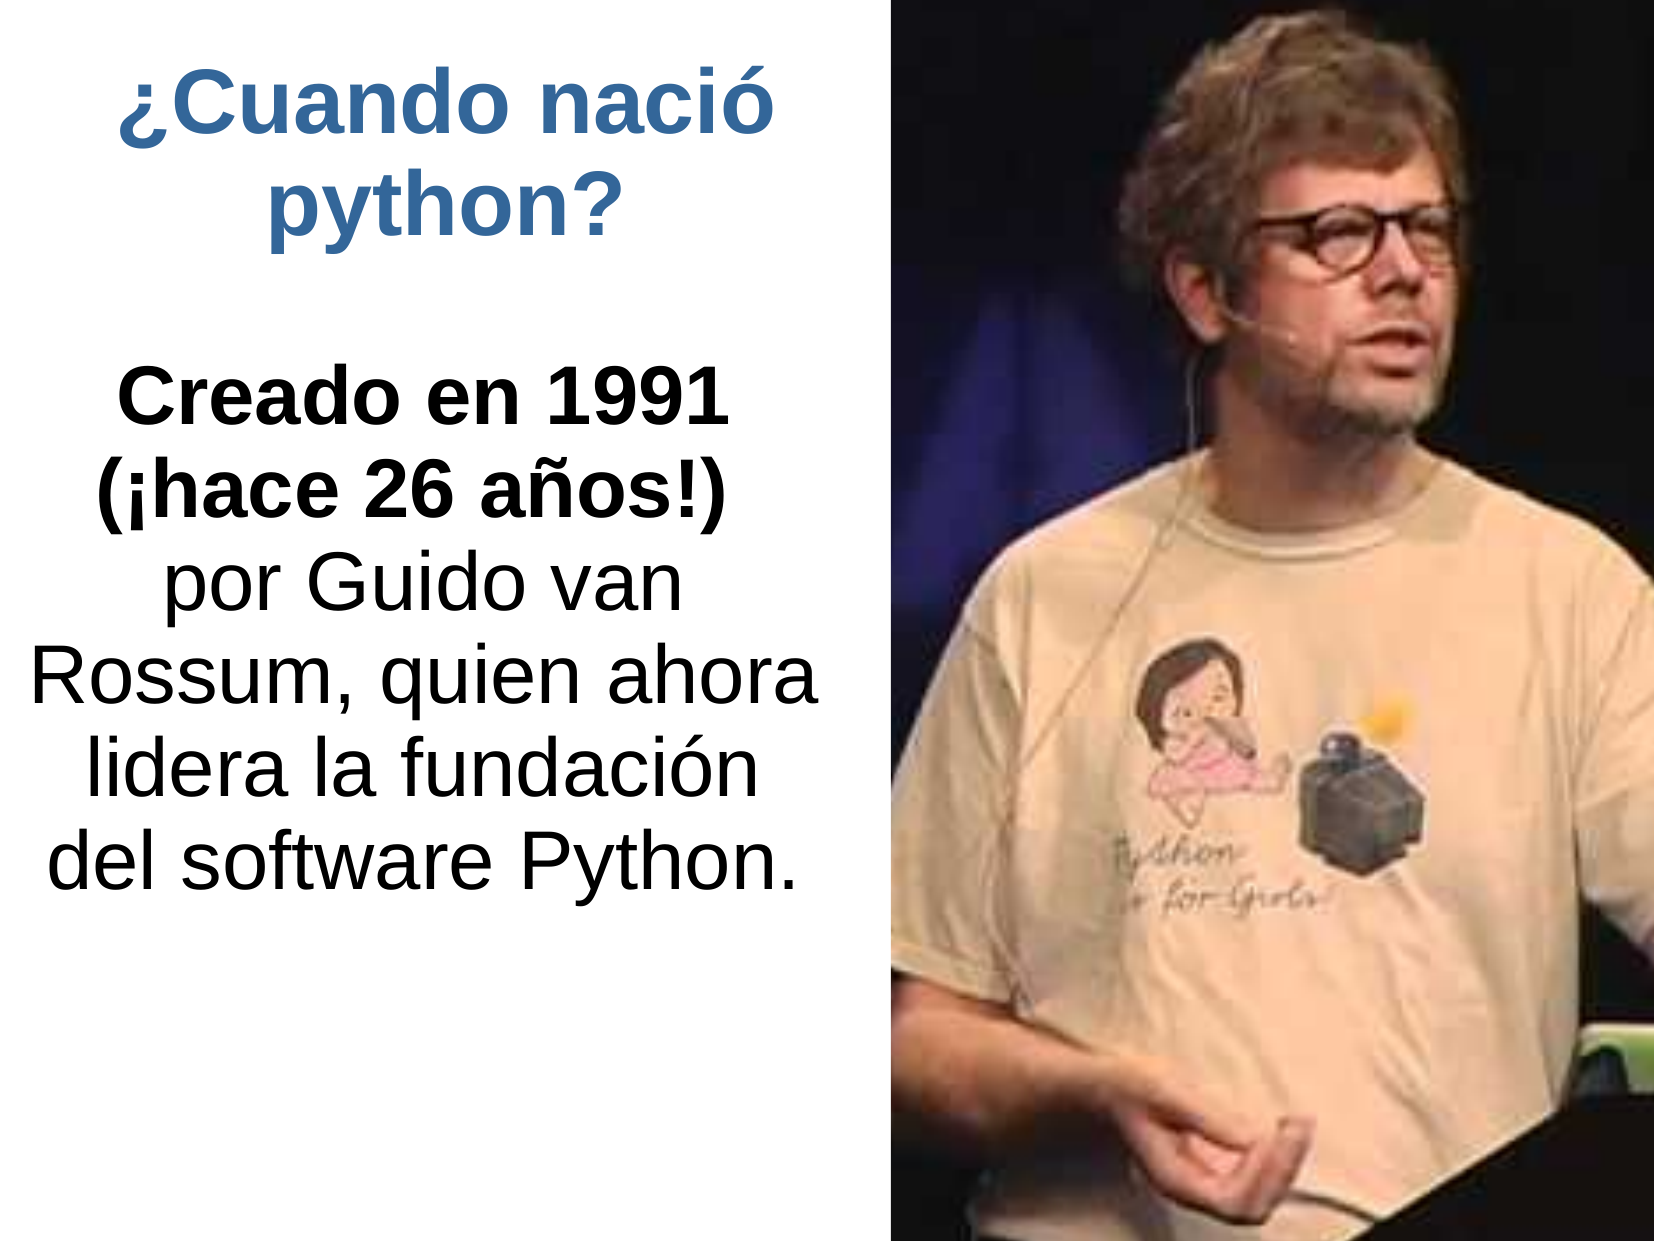

# ¿Cuando nació python?
Creado en 1991 (¡hace 26 años!)
por Guido van Rossum, quien ahora lidera la fundación del software Python.